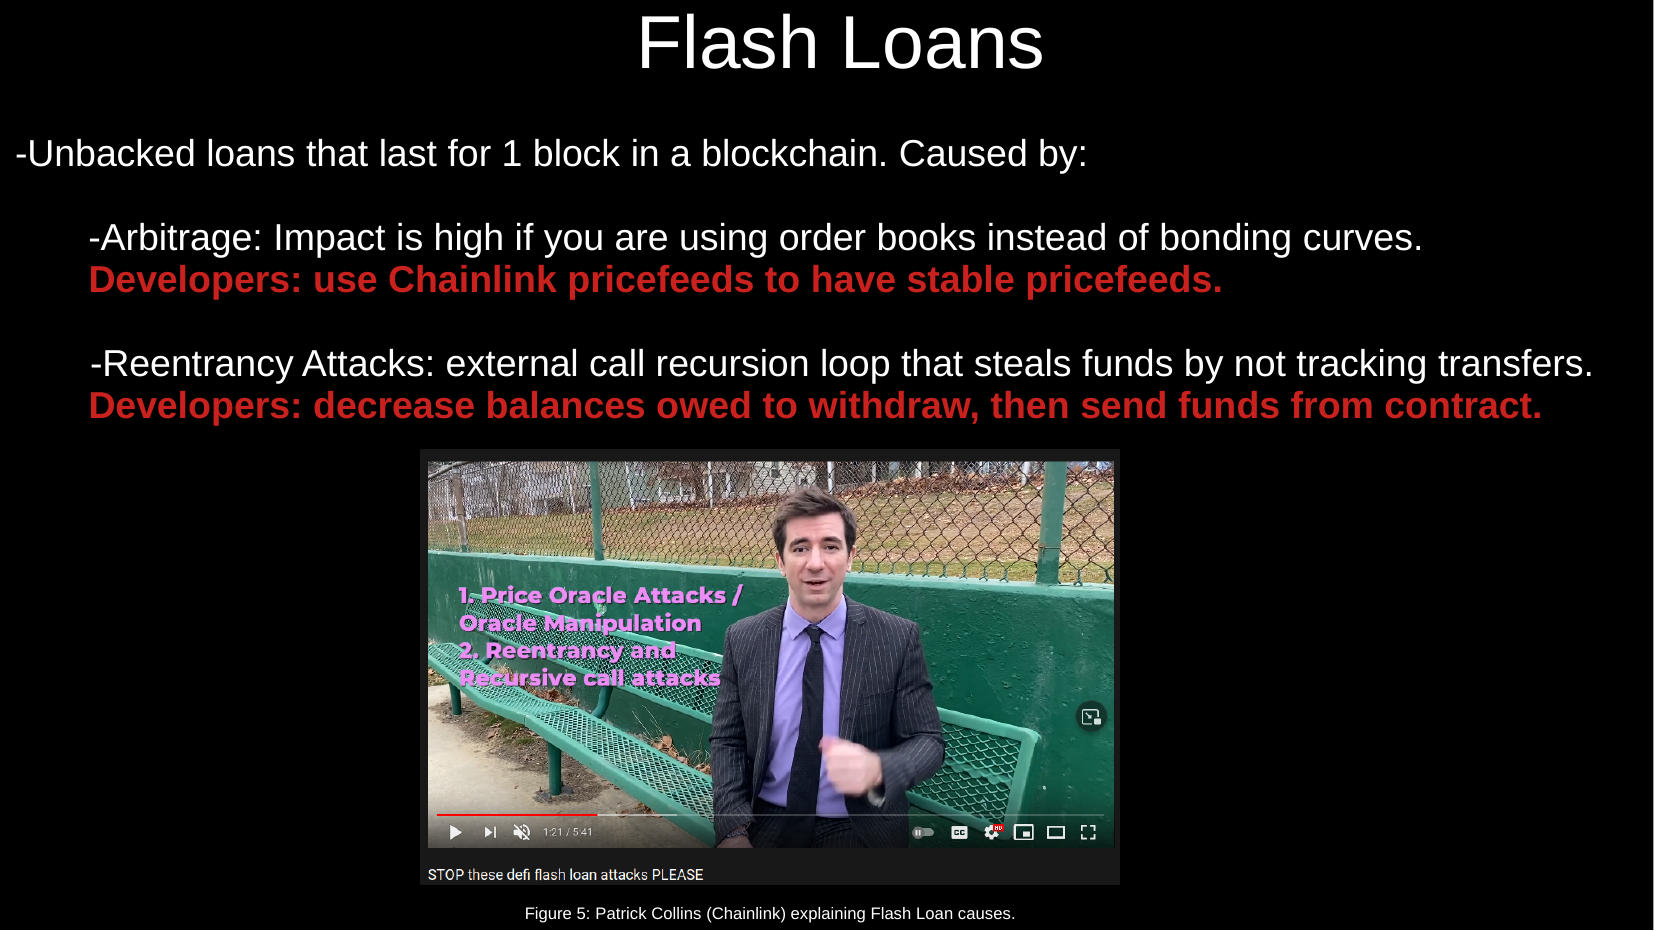

# -Unbacked loans that last for 1 block in a blockchain. Caused by: -Arbitrage: Impact is high if you are using order books instead of bonding curves.	 		 	 Developers: use Chainlink pricefeeds to have stable pricefeeds. -Reentrancy Attacks: external call recursion loop that steals funds by not tracking transfers.	 	 Developers: decrease balances owed to withdraw, then send funds from contract.
Flash Loans
Figure 5: Patrick Collins (Chainlink) explaining Flash Loan causes.